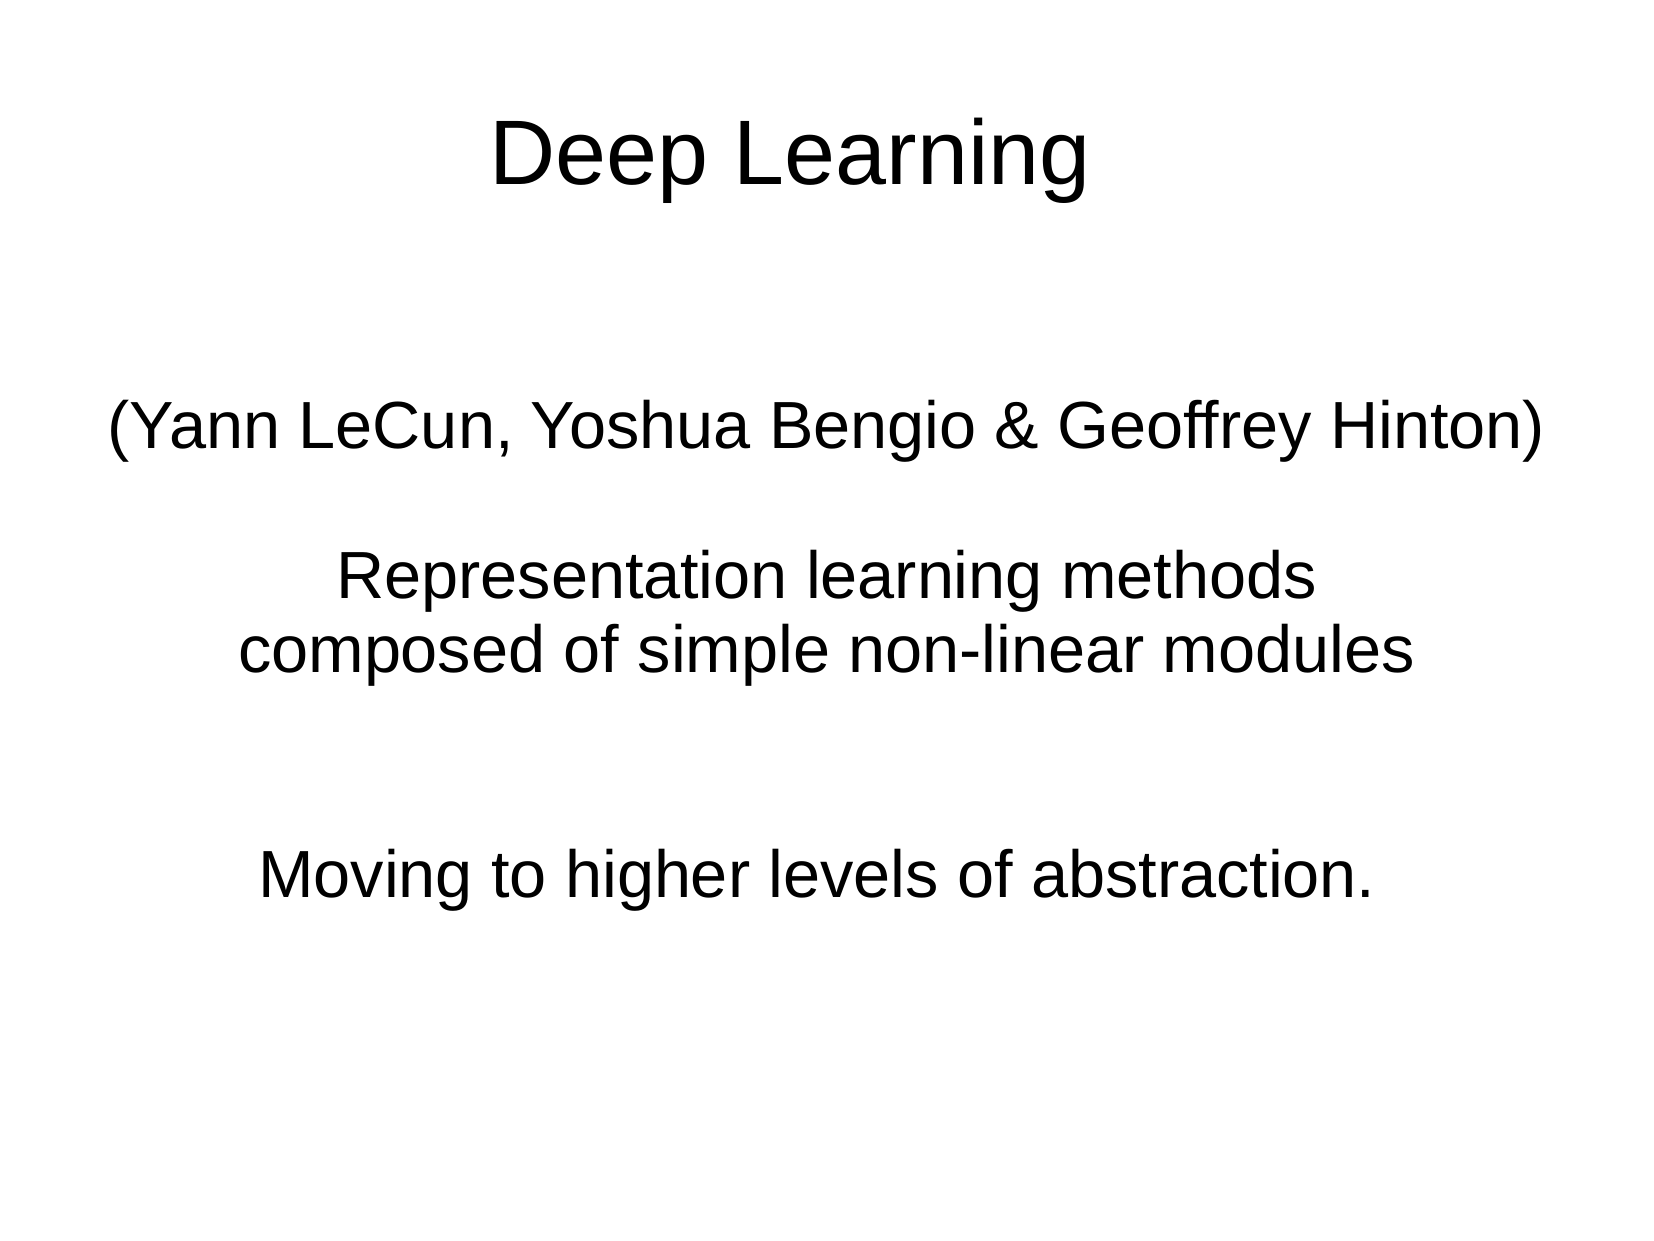

# Deep Learning
(Yann LeCun, Yoshua Bengio & Geoffrey Hinton)
Representation learning methods
composed of simple non-linear modules
Moving to higher levels of abstraction.